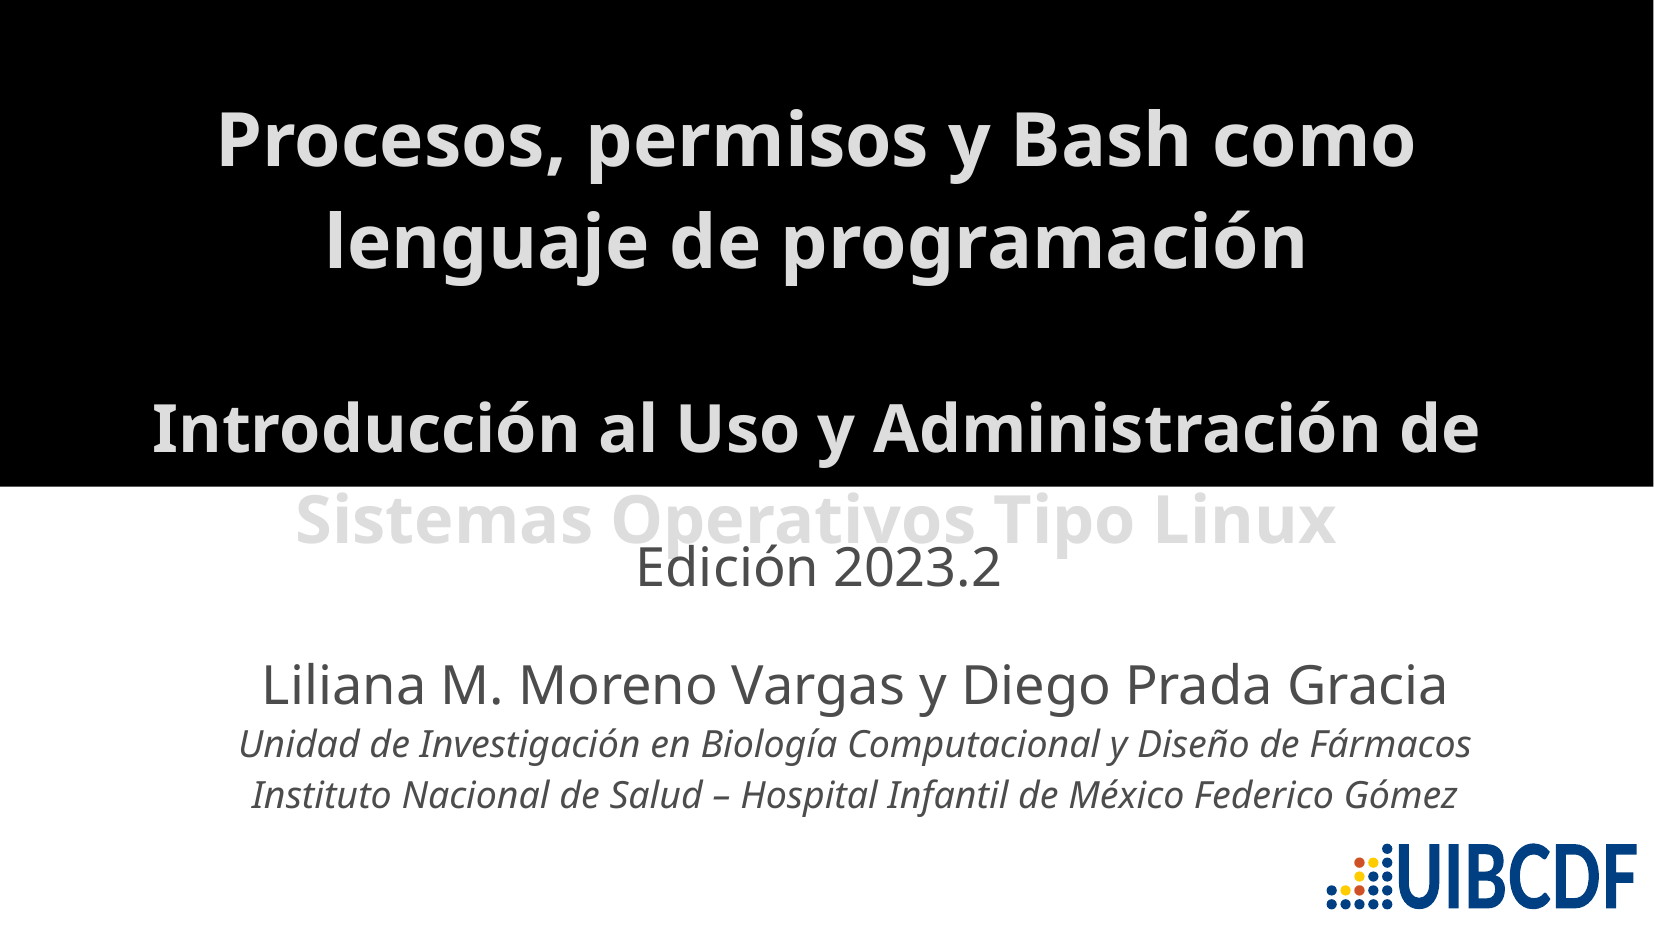

Procesos, permisos y Bash como lenguaje de programación
Introducción al Uso y Administración de Sistemas Operativos Tipo Linux
Edición 2023.2
Liliana M. Moreno Vargas y Diego Prada Gracia
Unidad de Investigación en Biología Computacional y Diseño de Fármacos
Instituto Nacional de Salud – Hospital Infantil de México Federico Gómez